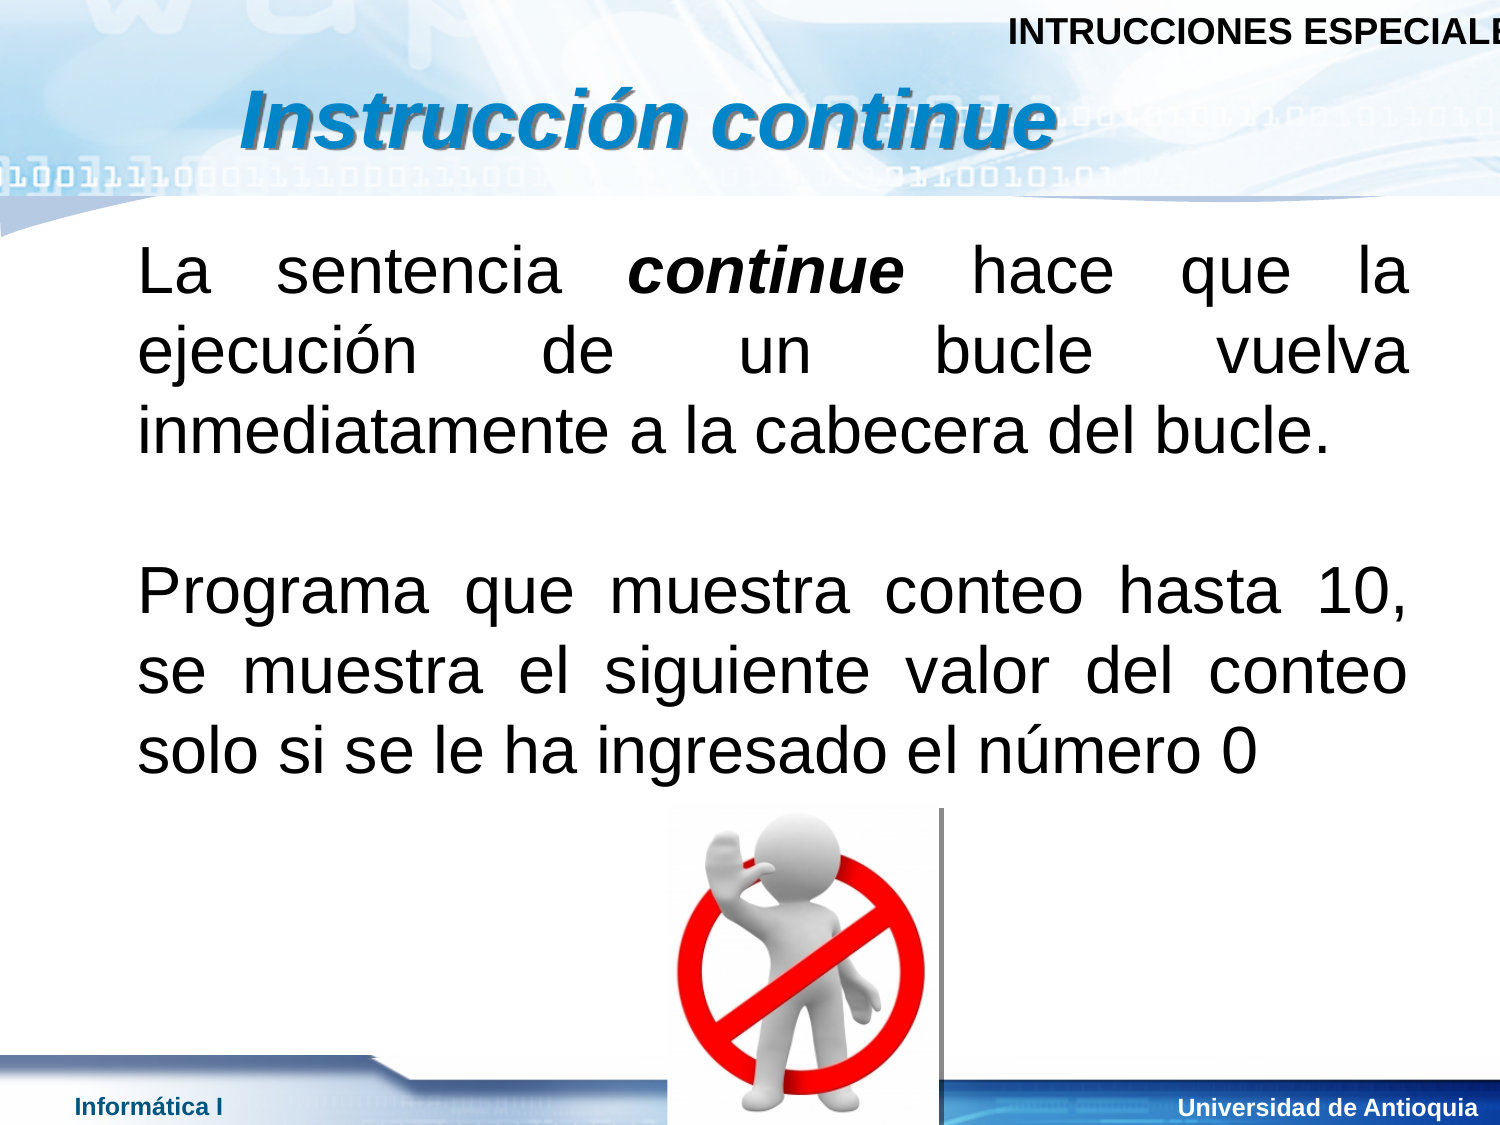

INTRUCCIONES ESPECIALES
# Instrucción continue
La sentencia continue hace que la ejecución de un bucle vuelva inmediatamente a la cabecera del bucle.
Programa que muestra conteo hasta 10, se muestra el siguiente valor del conteo solo si se le ha ingresado el número 0